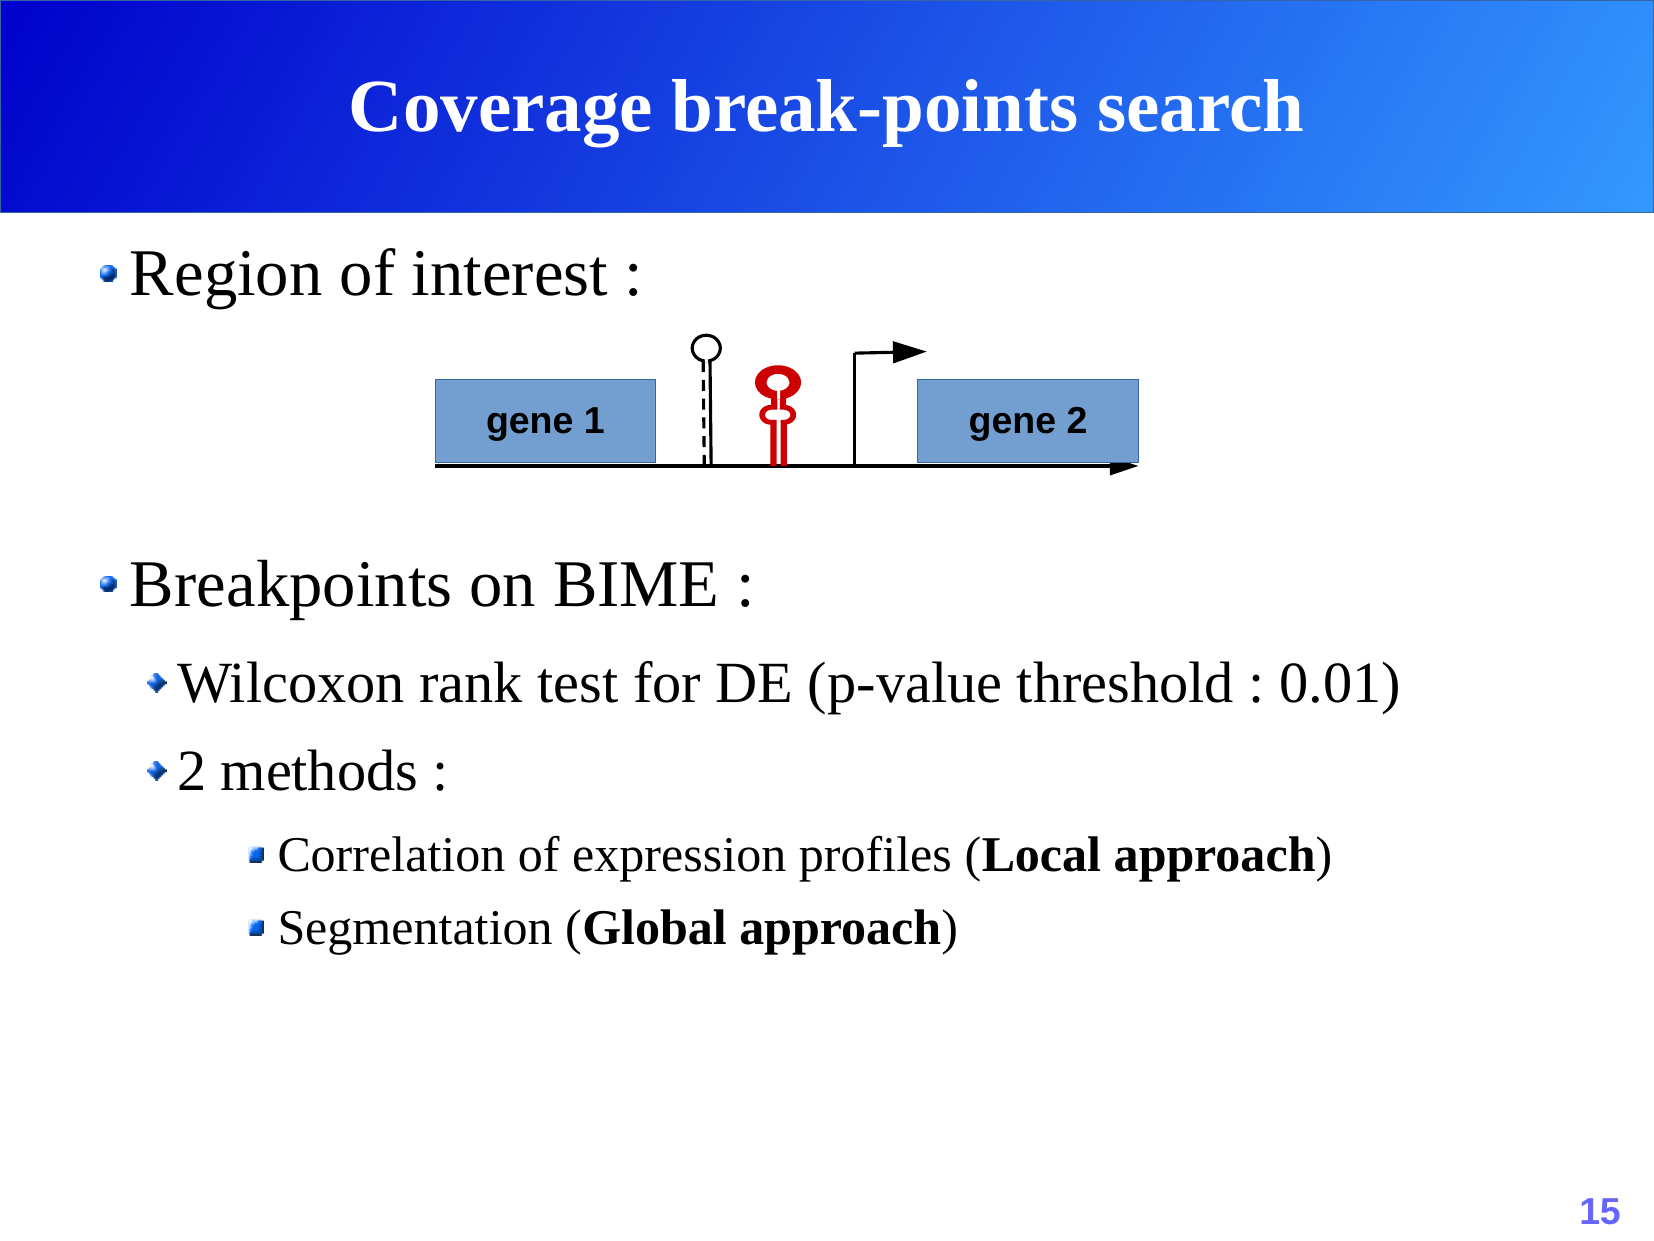

# Coverage break-points search
Region of interest :
Breakpoints on BIME :
Wilcoxon rank test for DE (p-value threshold : 0.01)
2 methods :
Correlation of expression profiles (Local approach)
Segmentation (Global approach)
gene 1
gene 2
15